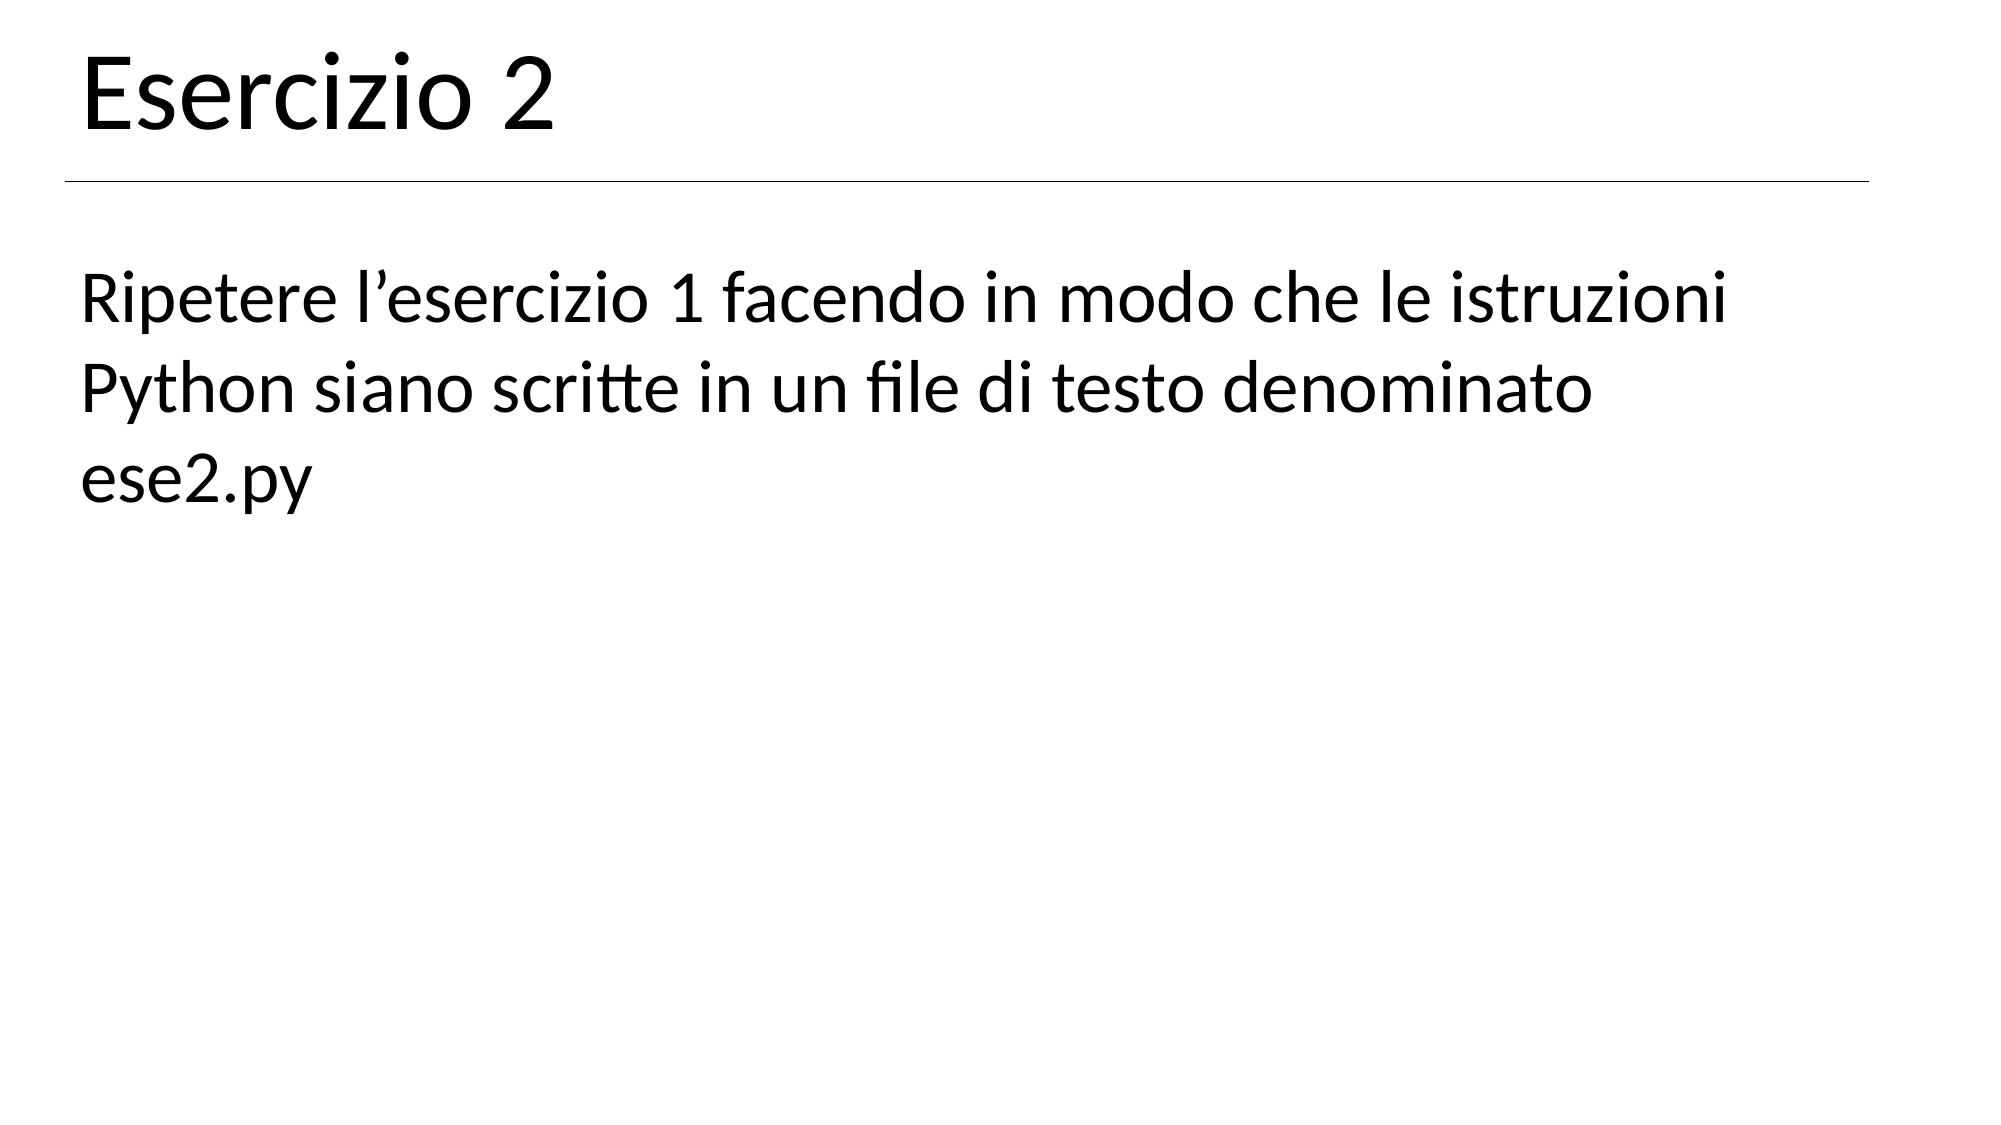

Esercizio 2
Ripetere l’esercizio 1 facendo in modo che le istruzioni Python siano scritte in un file di testo denominato ese2.py